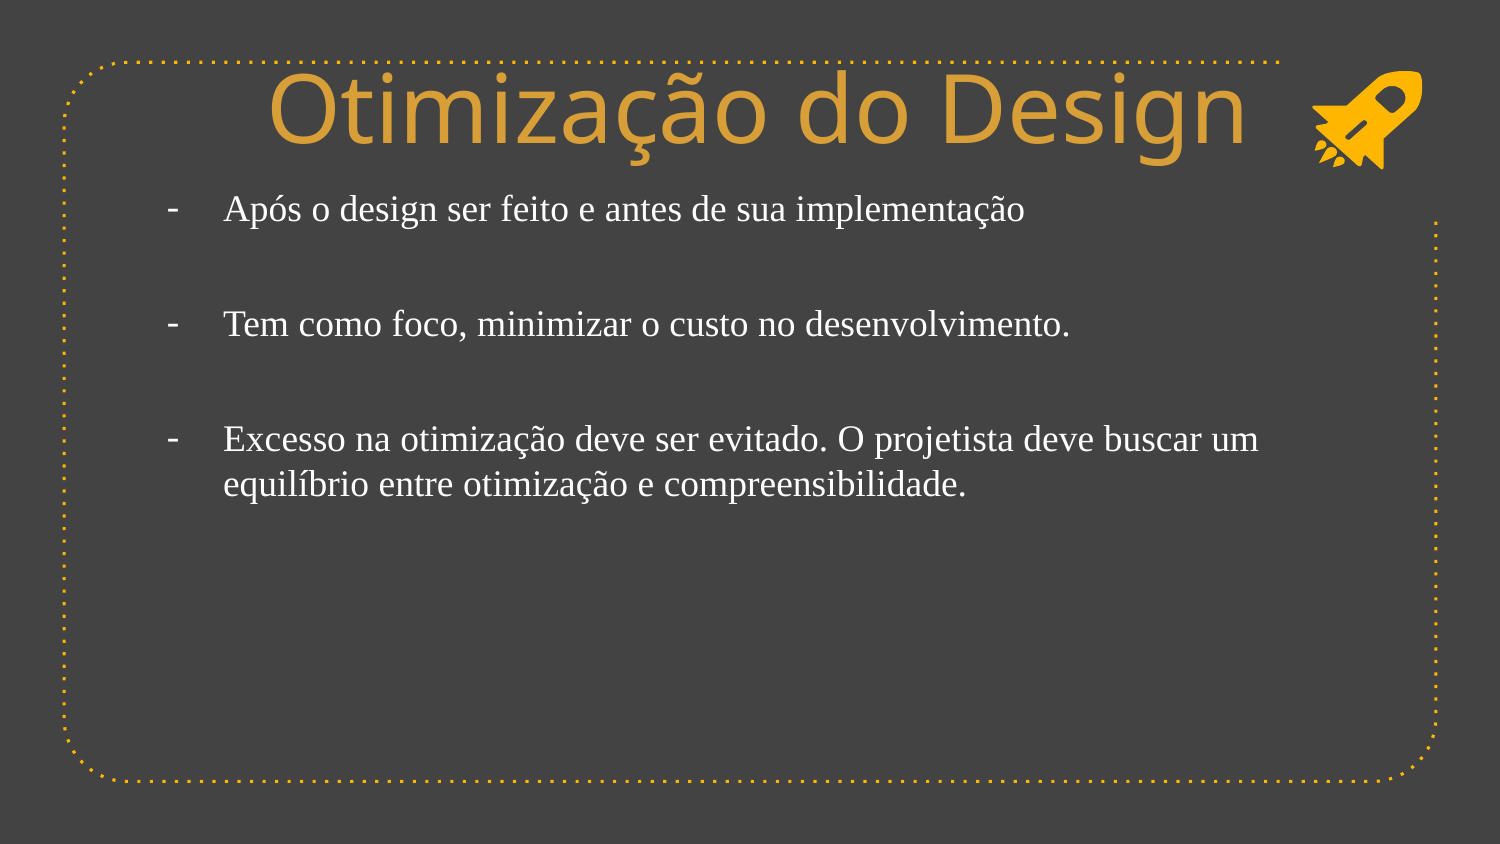

# Otimização do Design
Após o design ser feito e antes de sua implementação
Tem como foco, minimizar o custo no desenvolvimento.
Excesso na otimização deve ser evitado. O projetista deve buscar um equilíbrio entre otimização e compreensibilidade.